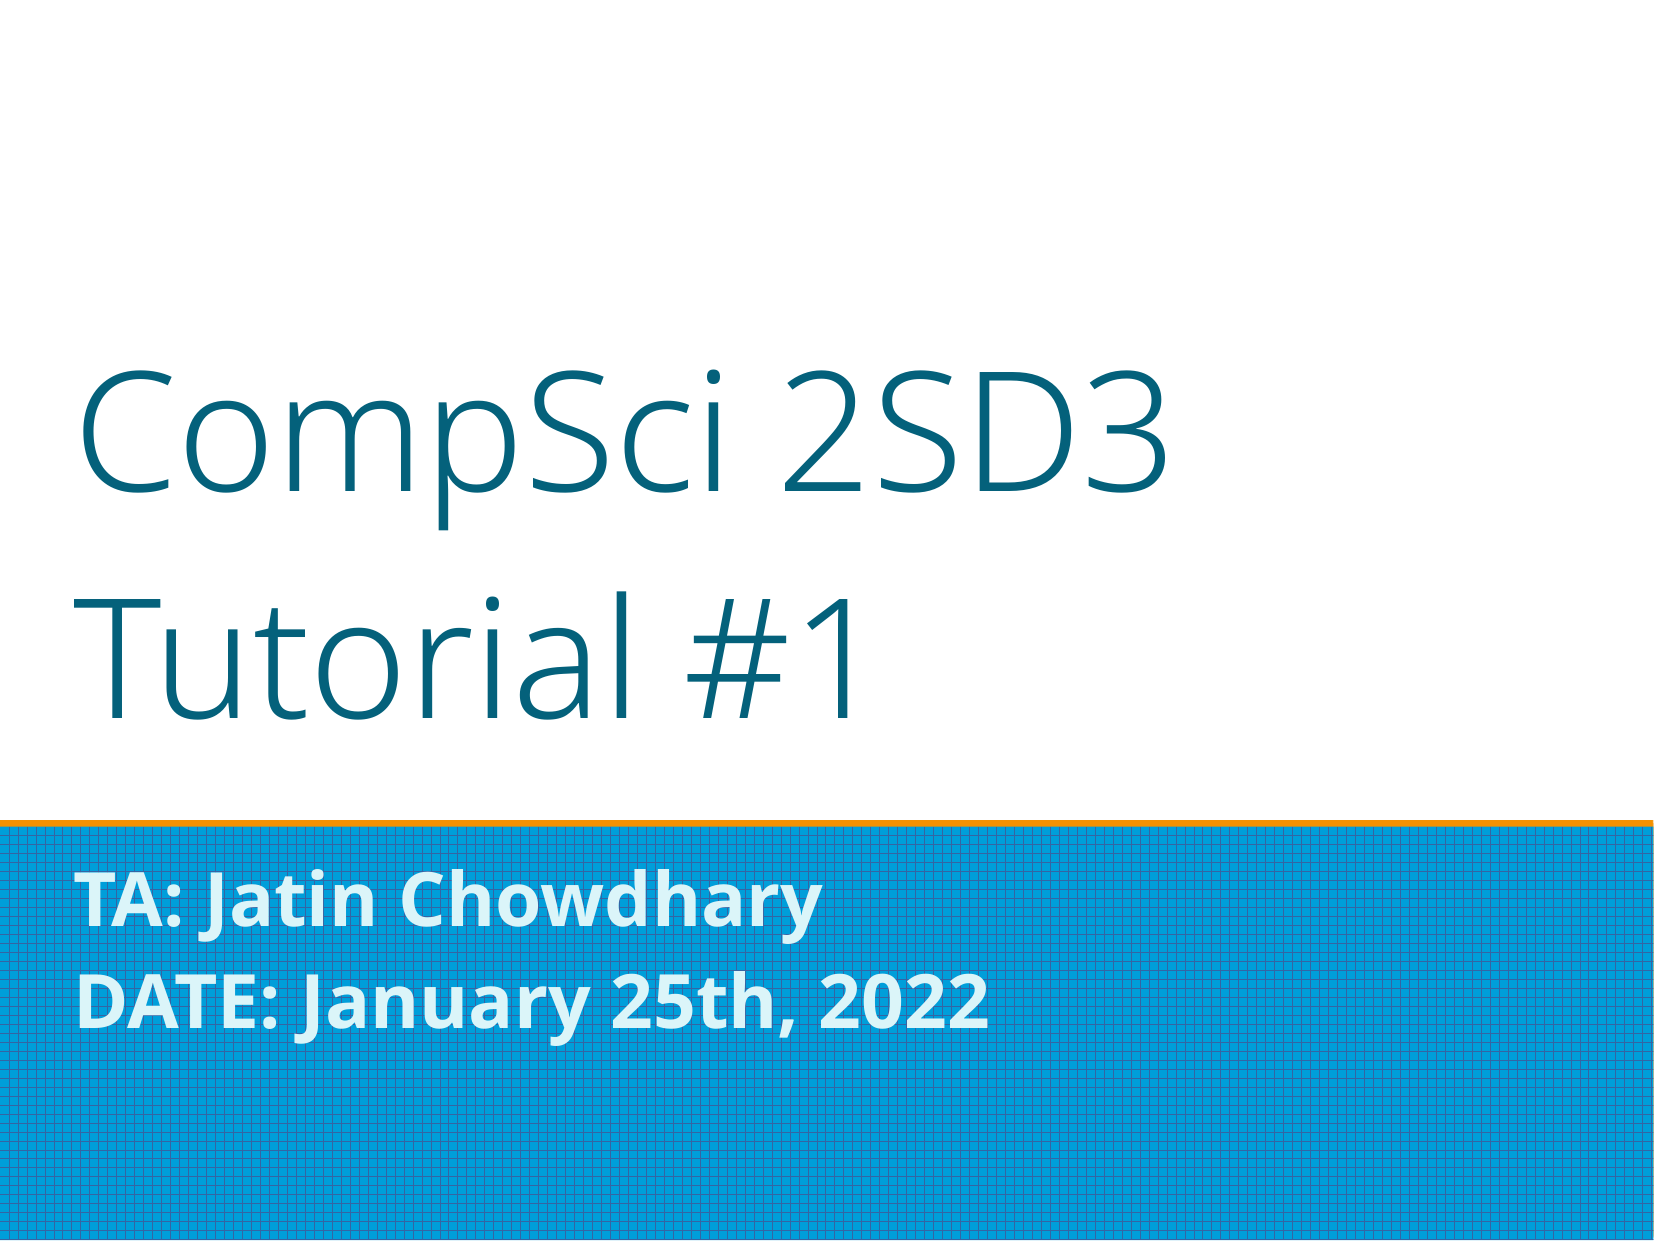

# CompSci 2SD3 Tutorial #1
TA: Jatin Chowdhary
DATE: January 25th, 2022